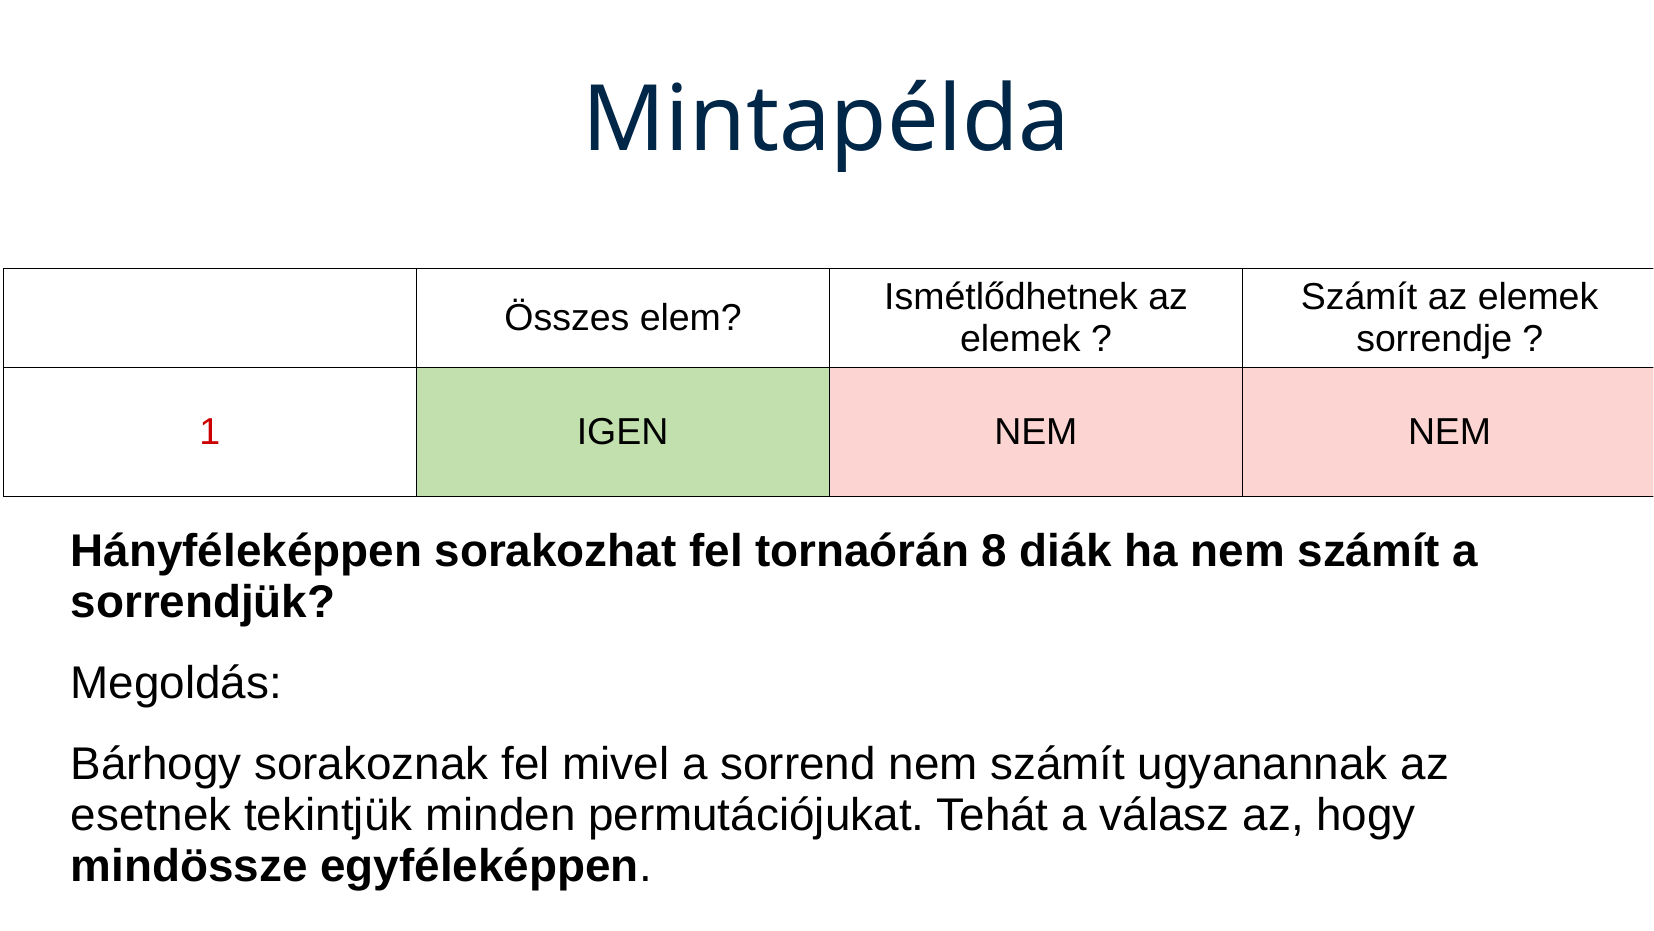

Mintapélda
| | Összes elem? | Ismétlődhetnek az elemek ? | Számít az elemek sorrendje ? |
| --- | --- | --- | --- |
| 1 | IGEN | NEM | NEM |
# Hányféleképpen sorakozhat fel tornaórán 8 diák ha nem számít a sorrendjük?
Megoldás:
Bárhogy sorakoznak fel mivel a sorrend nem számít ugyanannak az esetnek tekintjük minden permutációjukat. Tehát a válasz az, hogy mindössze egyféleképpen.